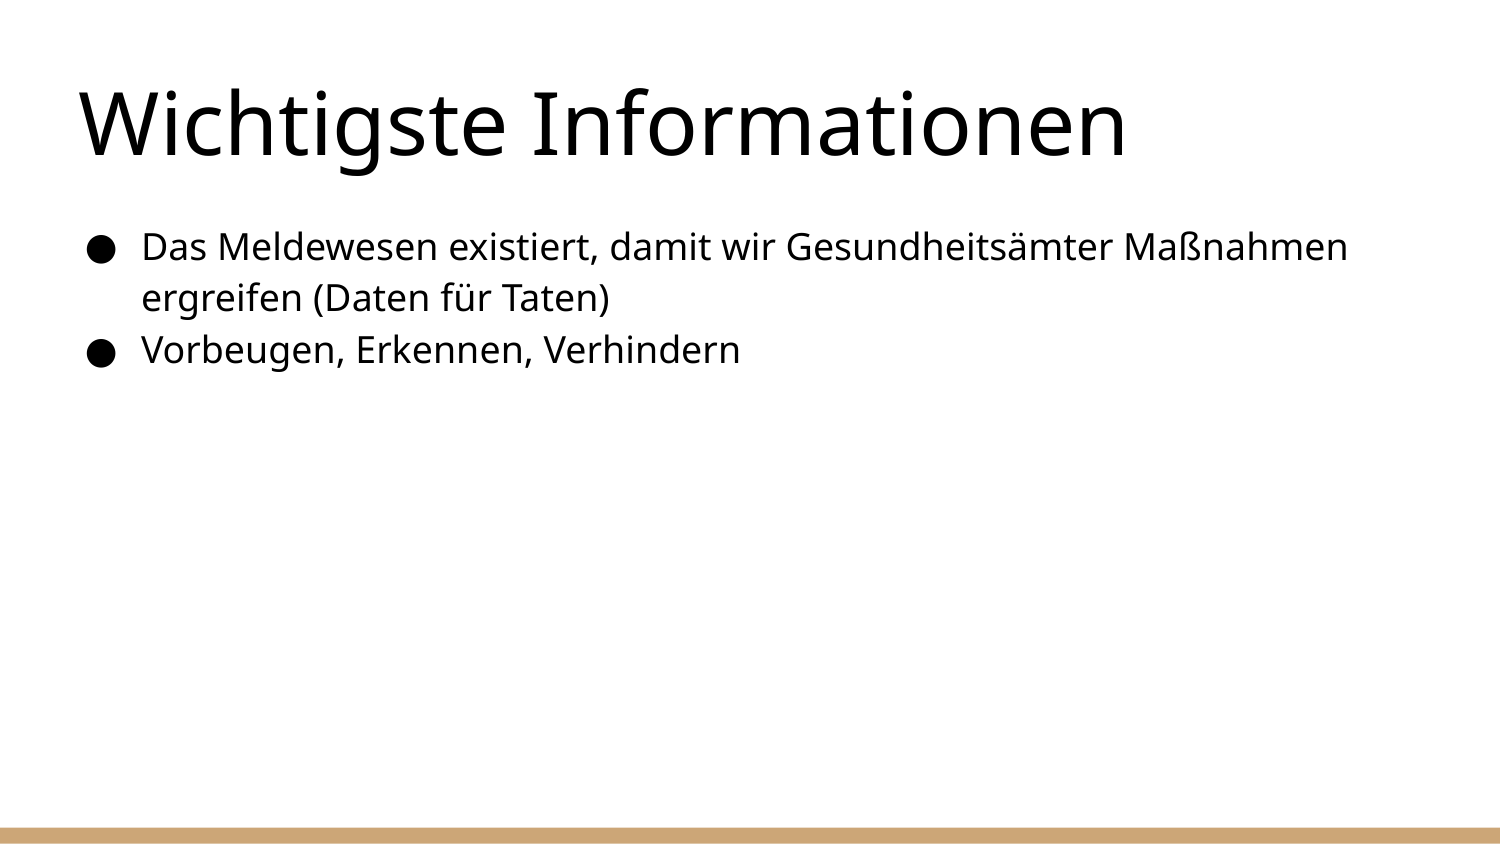

# Wichtigste Informationen
Das Meldewesen existiert, damit wir Gesundheitsämter Maßnahmen ergreifen (Daten für Taten)
Vorbeugen, Erkennen, Verhindern